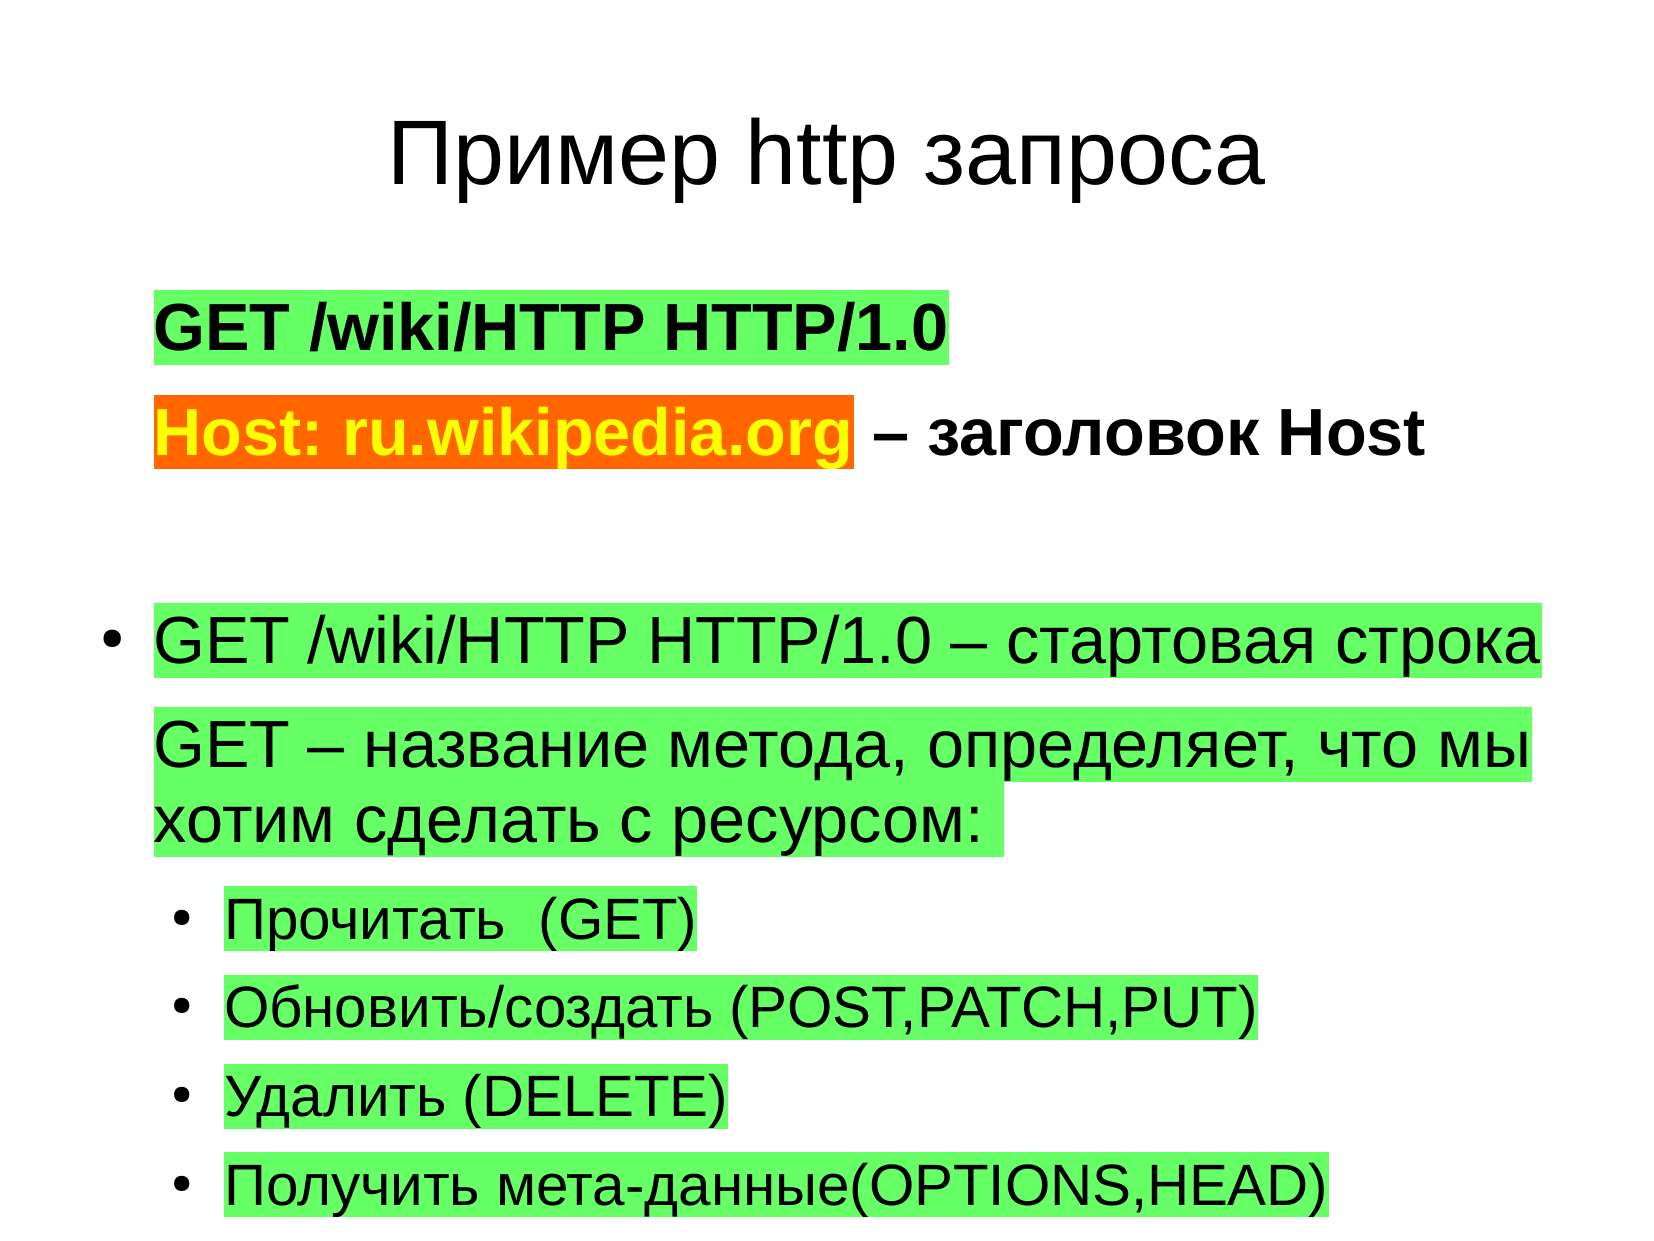

# Пример http запроса
GET /wiki/HTTP HTTP/1.0
Host: ru.wikipedia.org – заголовок Host
GET /wiki/HTTP HTTP/1.0 – стартовая строка
GET – название метода, определяет, что мы хотим сделать с ресурсом:
Прочитать (GET)
Обновить/создать (POST,PATCH,PUT)
Удалить (DELETE)
Получить мета-данные(OPTIONS,HEAD)